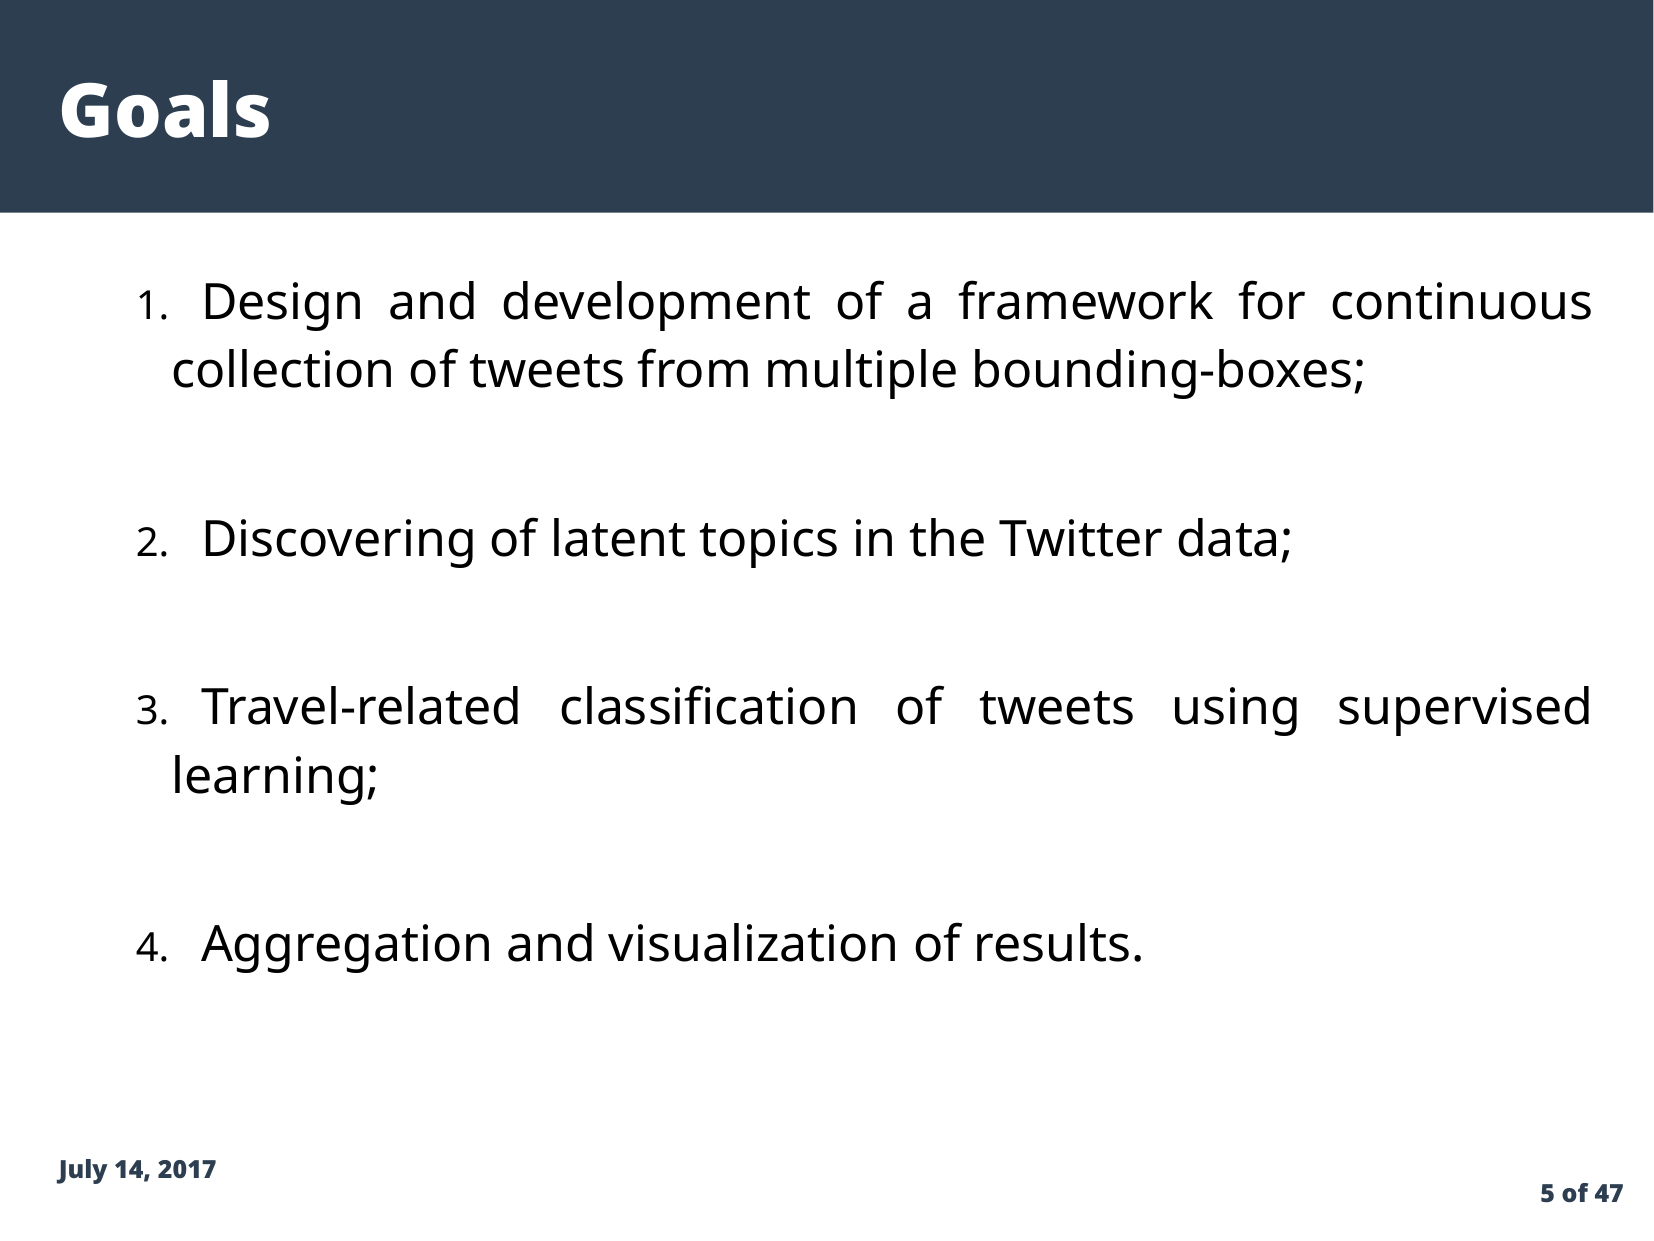

# Goals
Design and development of a framework for continuous collection of tweets from multiple bounding-boxes;
Discovering of latent topics in the Twitter data;
Travel-related classification of tweets using supervised learning;
Aggregation and visualization of results.
July 14, 2017
5